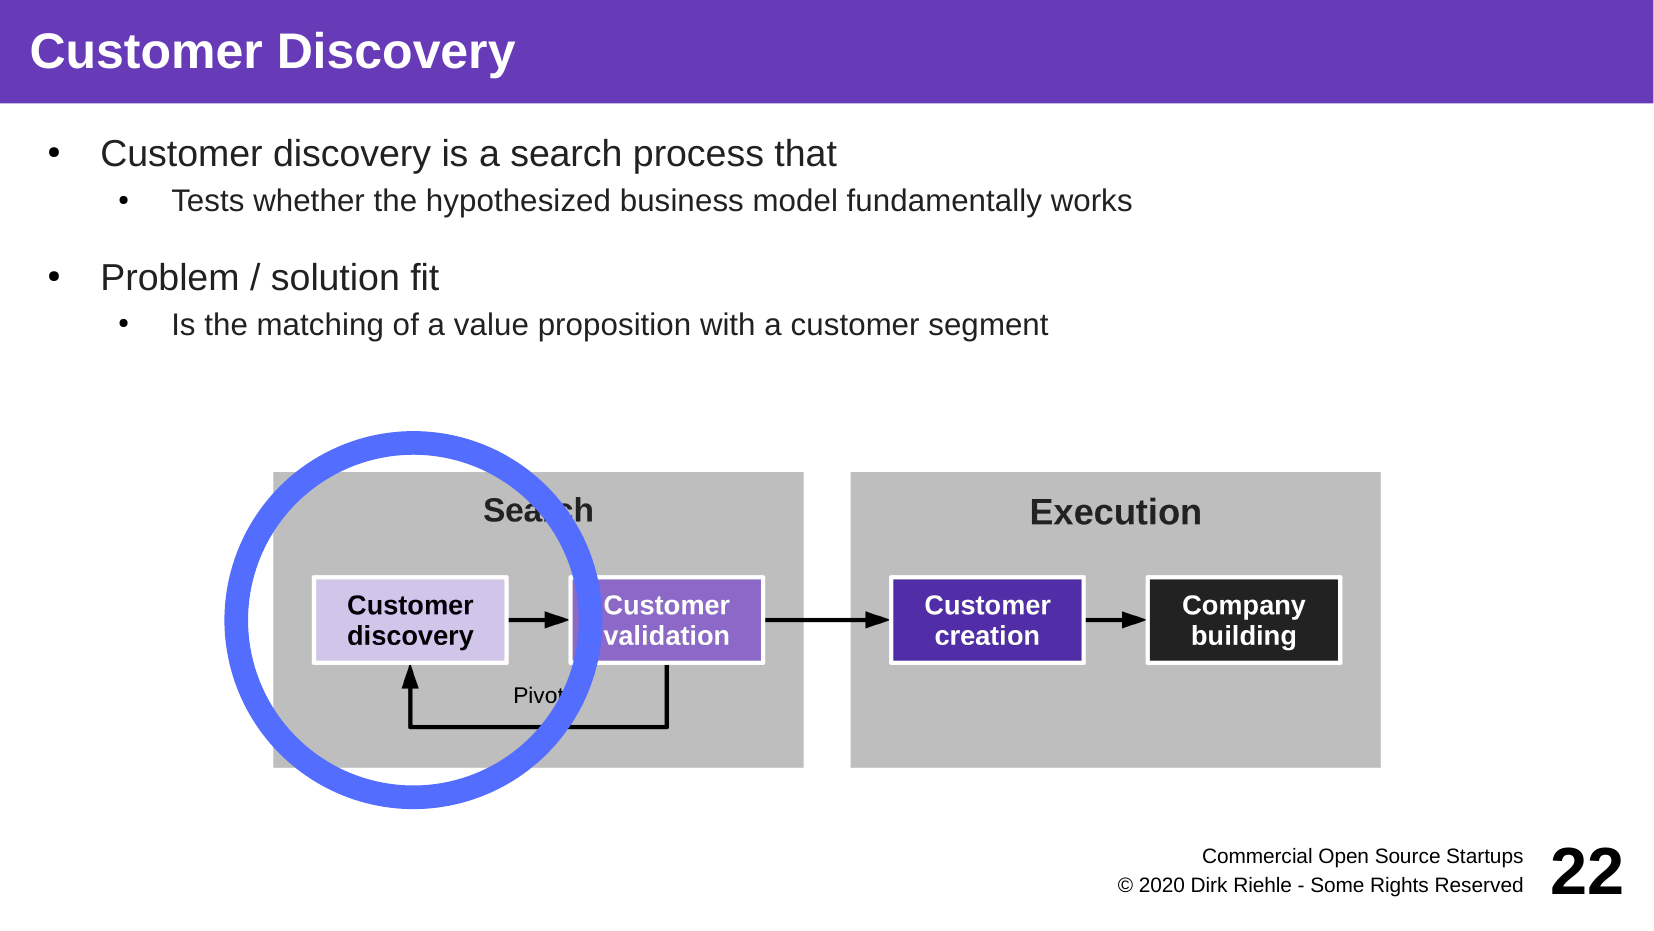

# Customer Discovery
Customer discovery is a search process that
Tests whether the hypothesized business model fundamentally works
Problem / solution fit
Is the matching of a value proposition with a customer segment
Commercial Open Source Startups
22
© 2020 Dirk Riehle - Some Rights Reserved